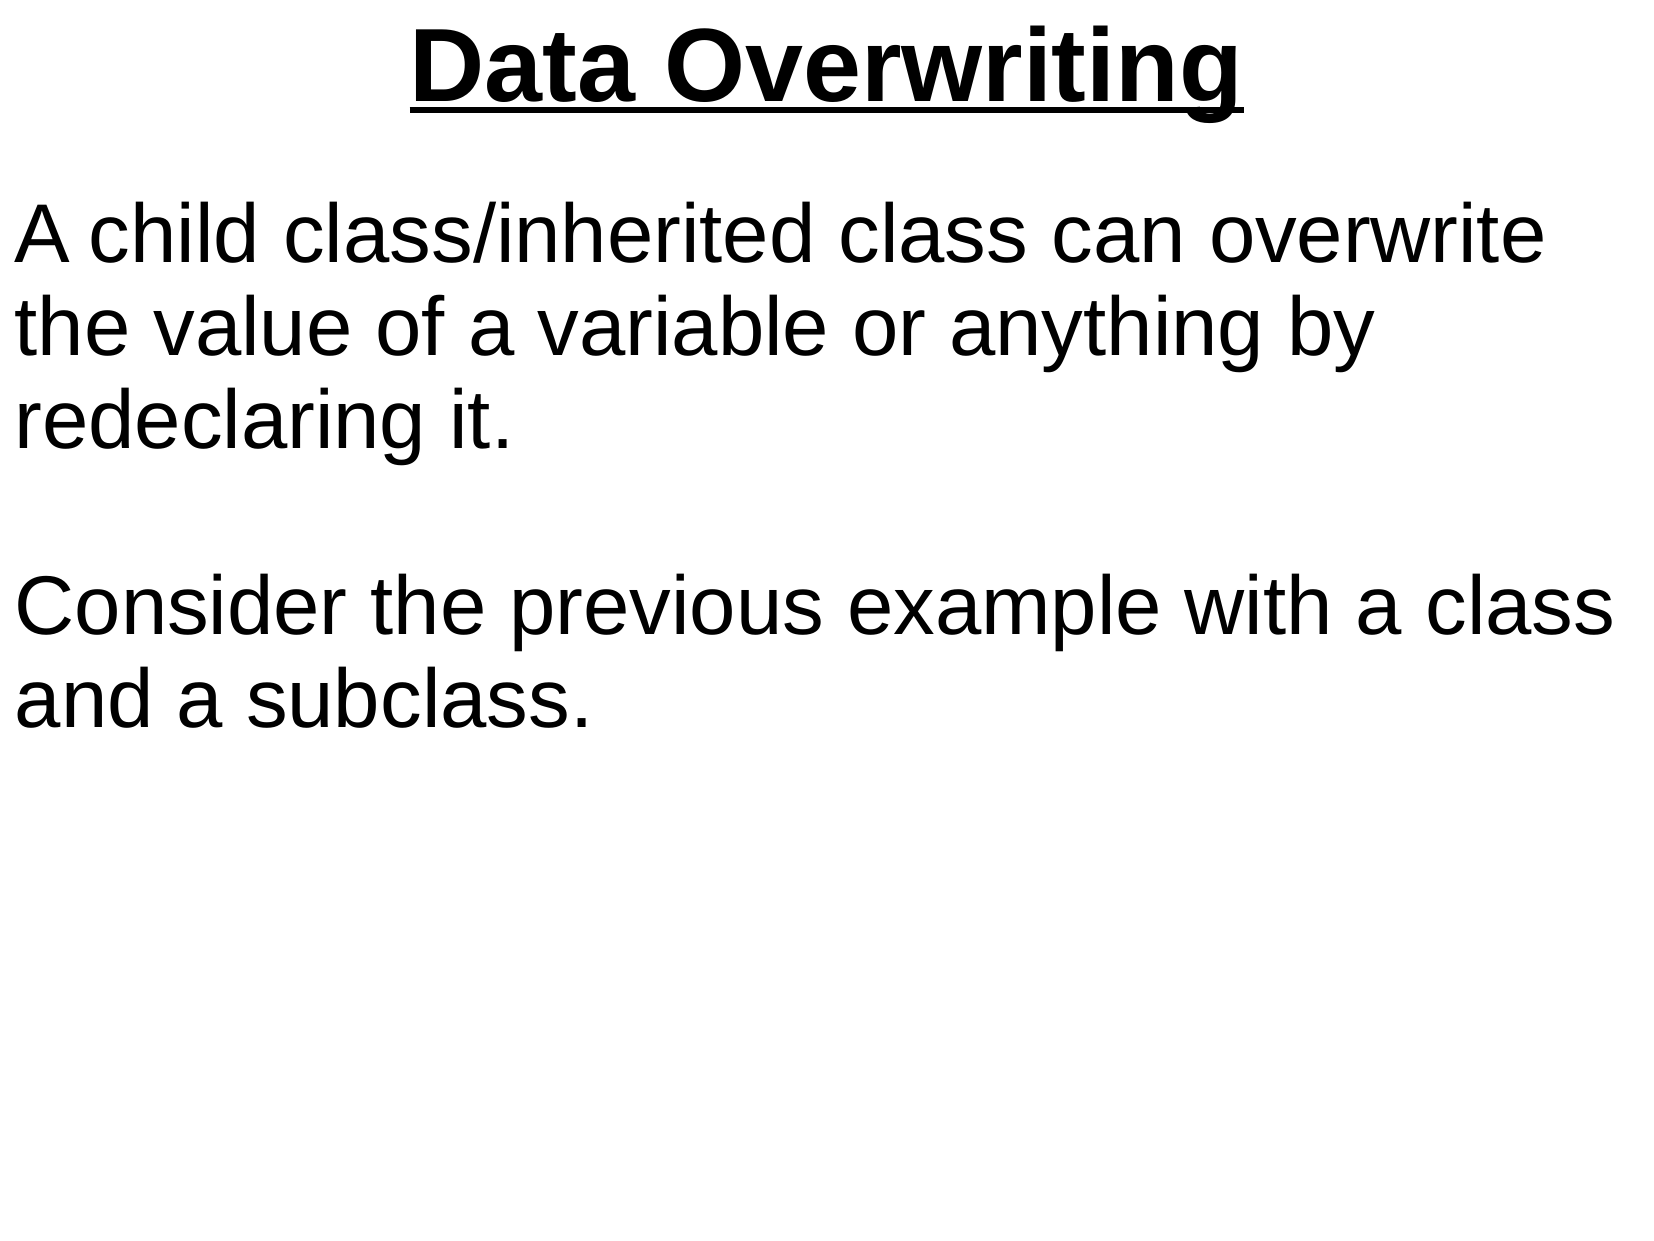

Data Overwriting
A child class/inherited class can overwrite the value of a variable or anything by redeclaring it.
Consider the previous example with a class and a subclass.